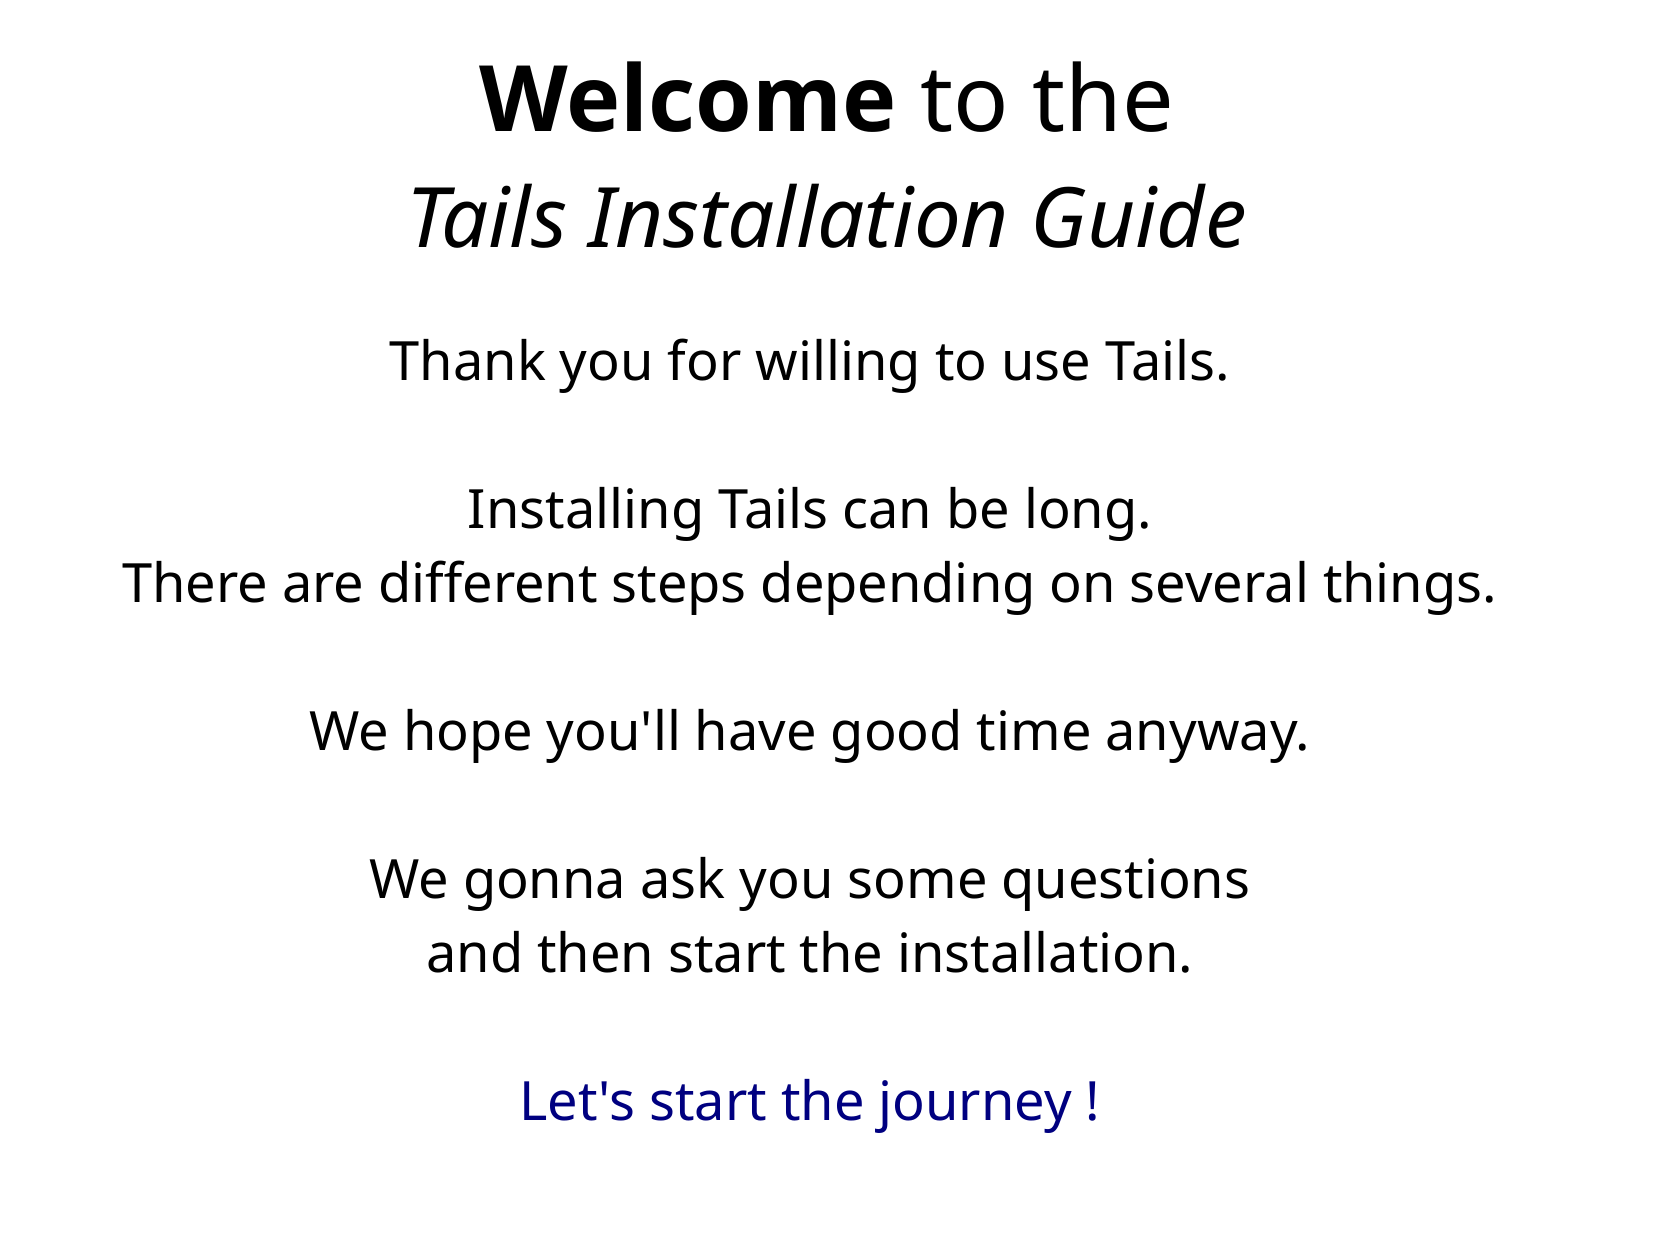

# Welcome to the Tails Installation Guide
Thank you for willing to use Tails.
Installing Tails can be long.
There are different steps depending on several things.
We hope you'll have good time anyway.
We gonna ask you some questions
and then start the installation.
Let's start the journey !